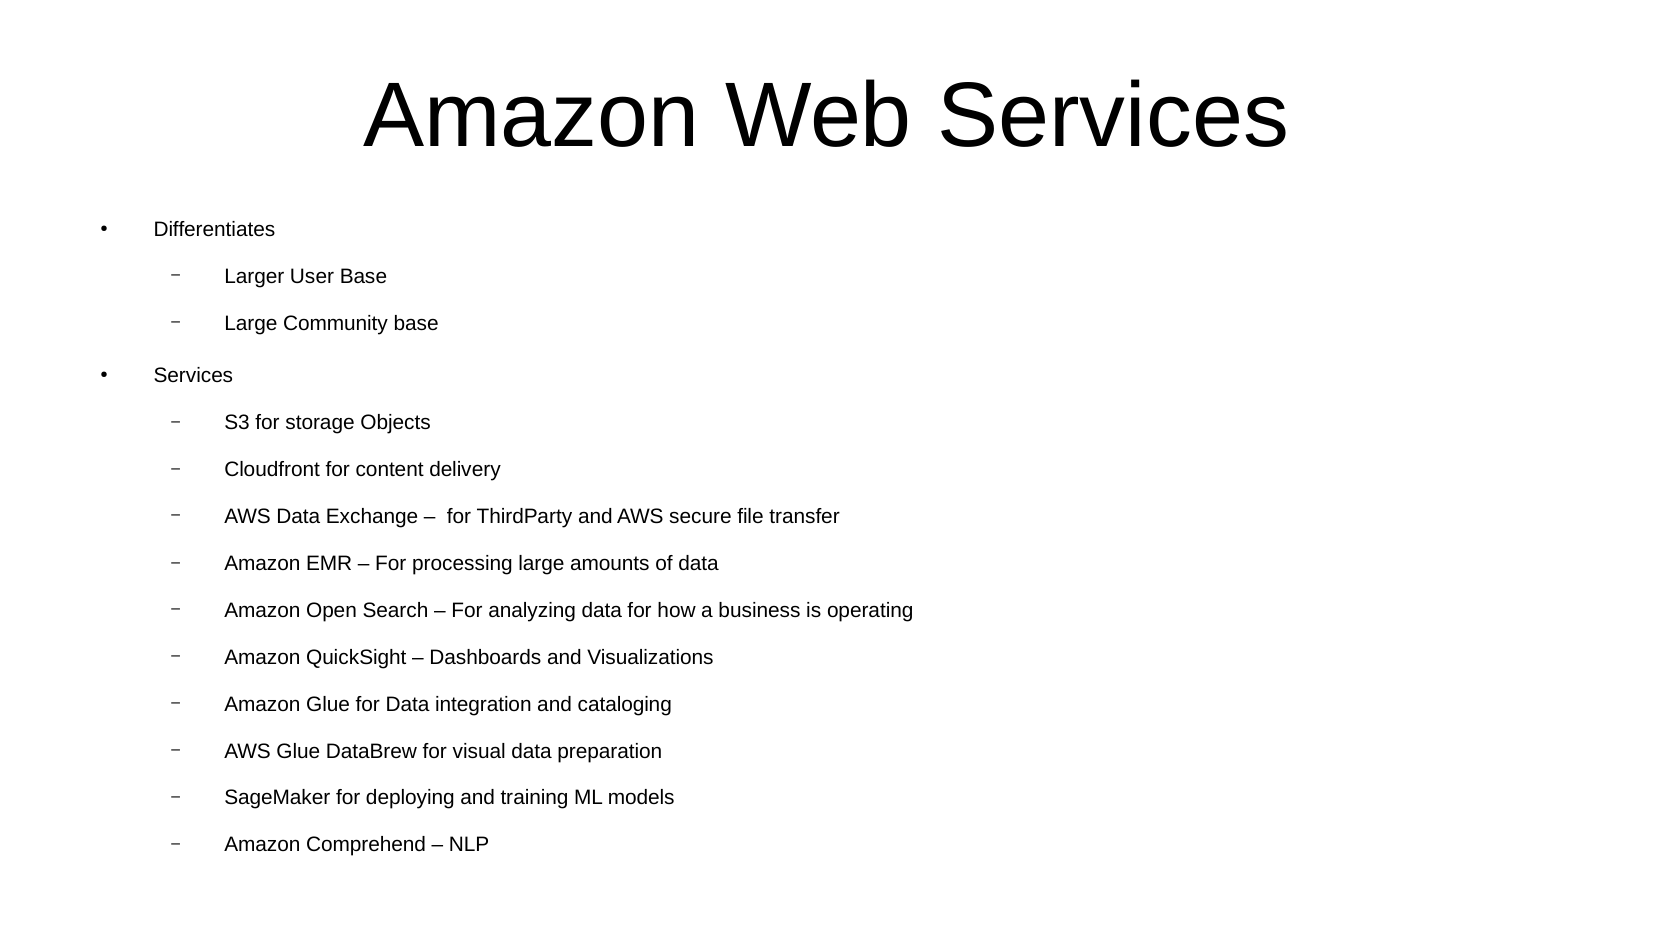

# Amazon Web Services
Differentiates
Larger User Base
Large Community base
Services
S3 for storage Objects
Cloudfront for content delivery
AWS Data Exchange – for ThirdParty and AWS secure file transfer
Amazon EMR – For processing large amounts of data
Amazon Open Search – For analyzing data for how a business is operating
Amazon QuickSight – Dashboards and Visualizations
Amazon Glue for Data integration and cataloging
AWS Glue DataBrew for visual data preparation
SageMaker for deploying and training ML models
Amazon Comprehend – NLP